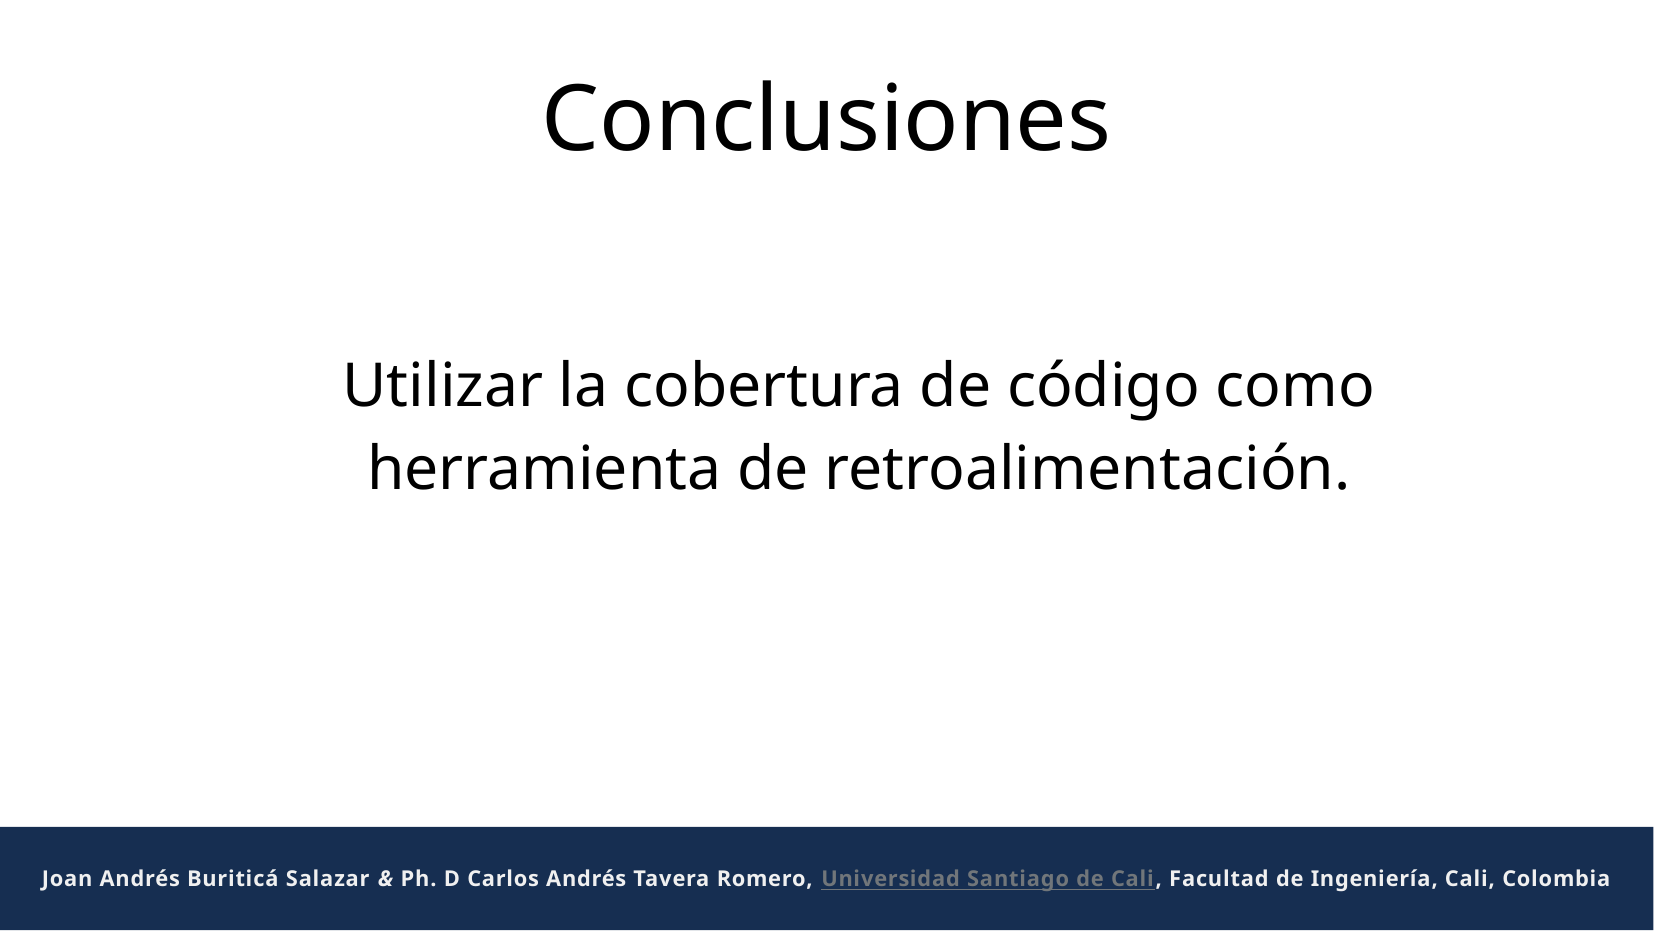

Conclusiones
# Utilizar la cobertura de código como herramienta de retroalimentación.